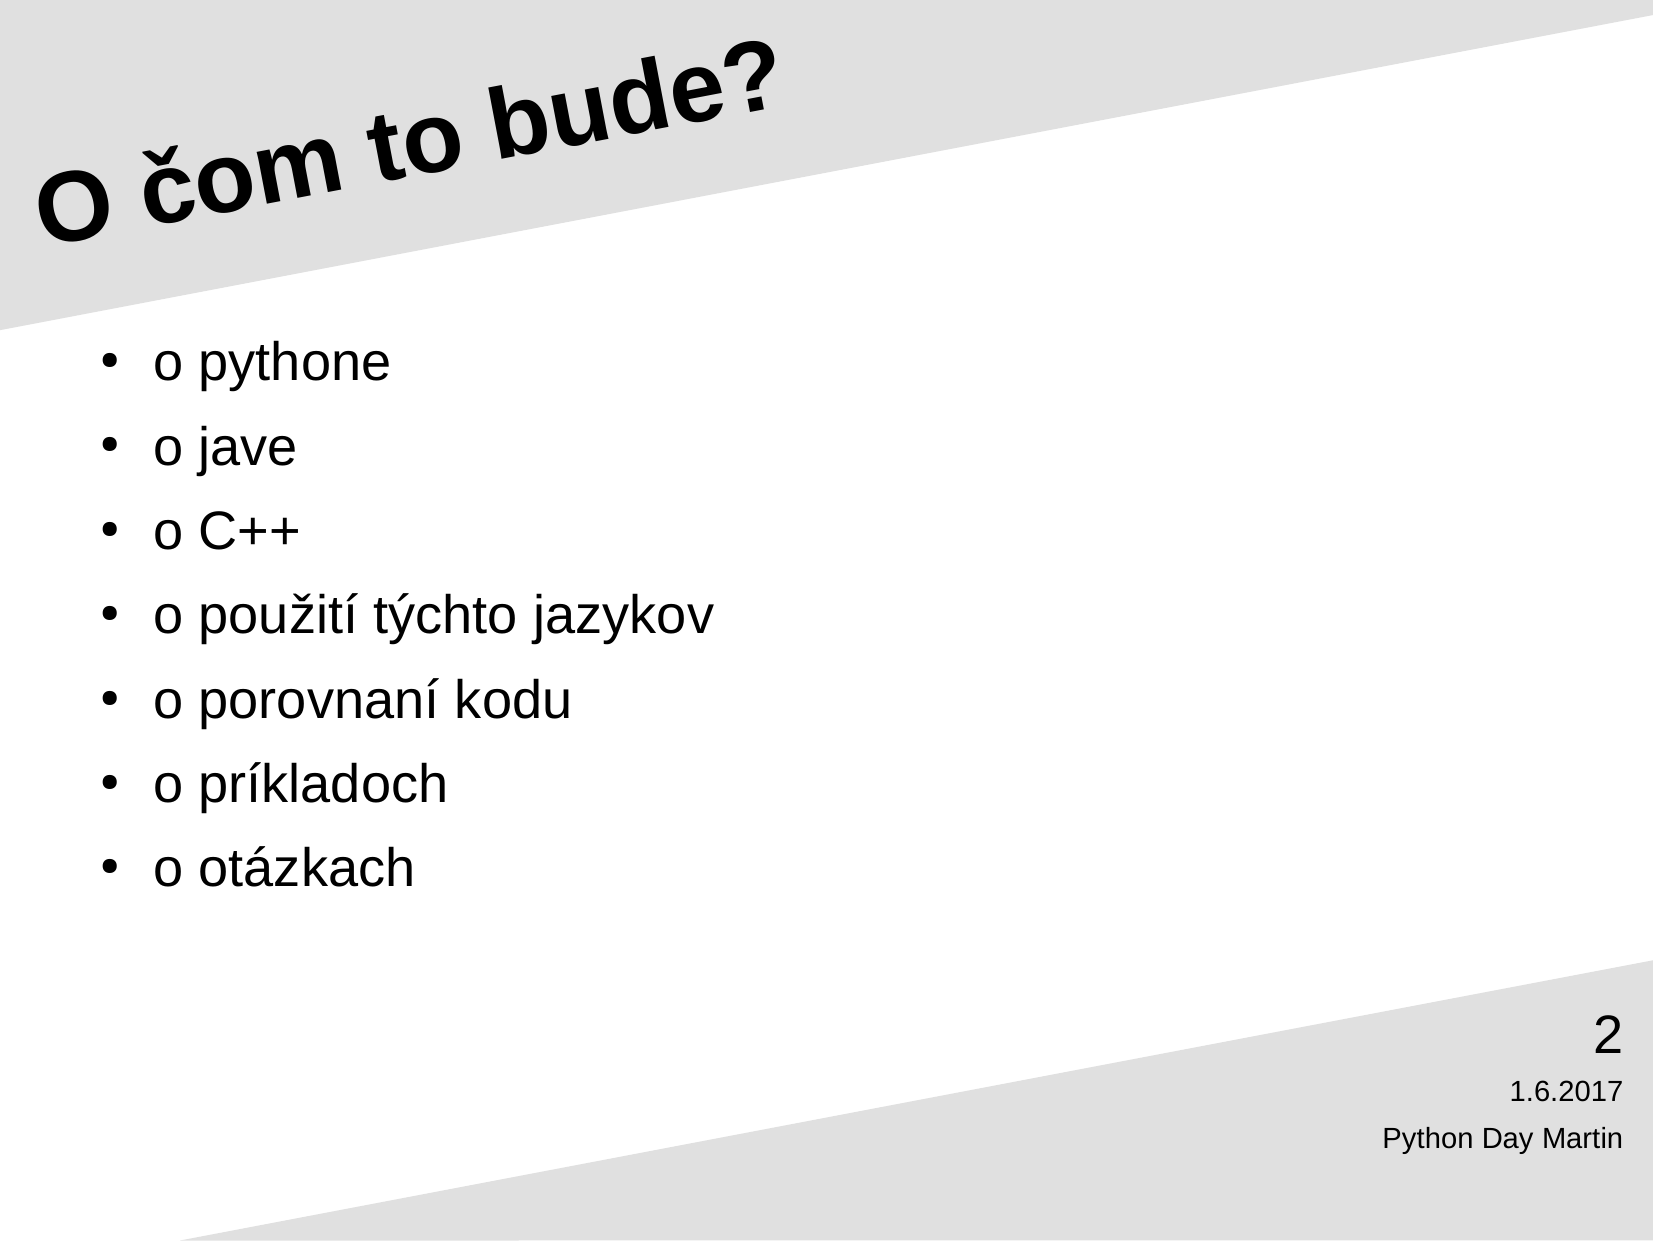

# O čom to bude?
o pythone
o jave
o C++
o použití týchto jazykov
o porovnaní kodu
o príkladoch
o otázkach
2
Your footer here.